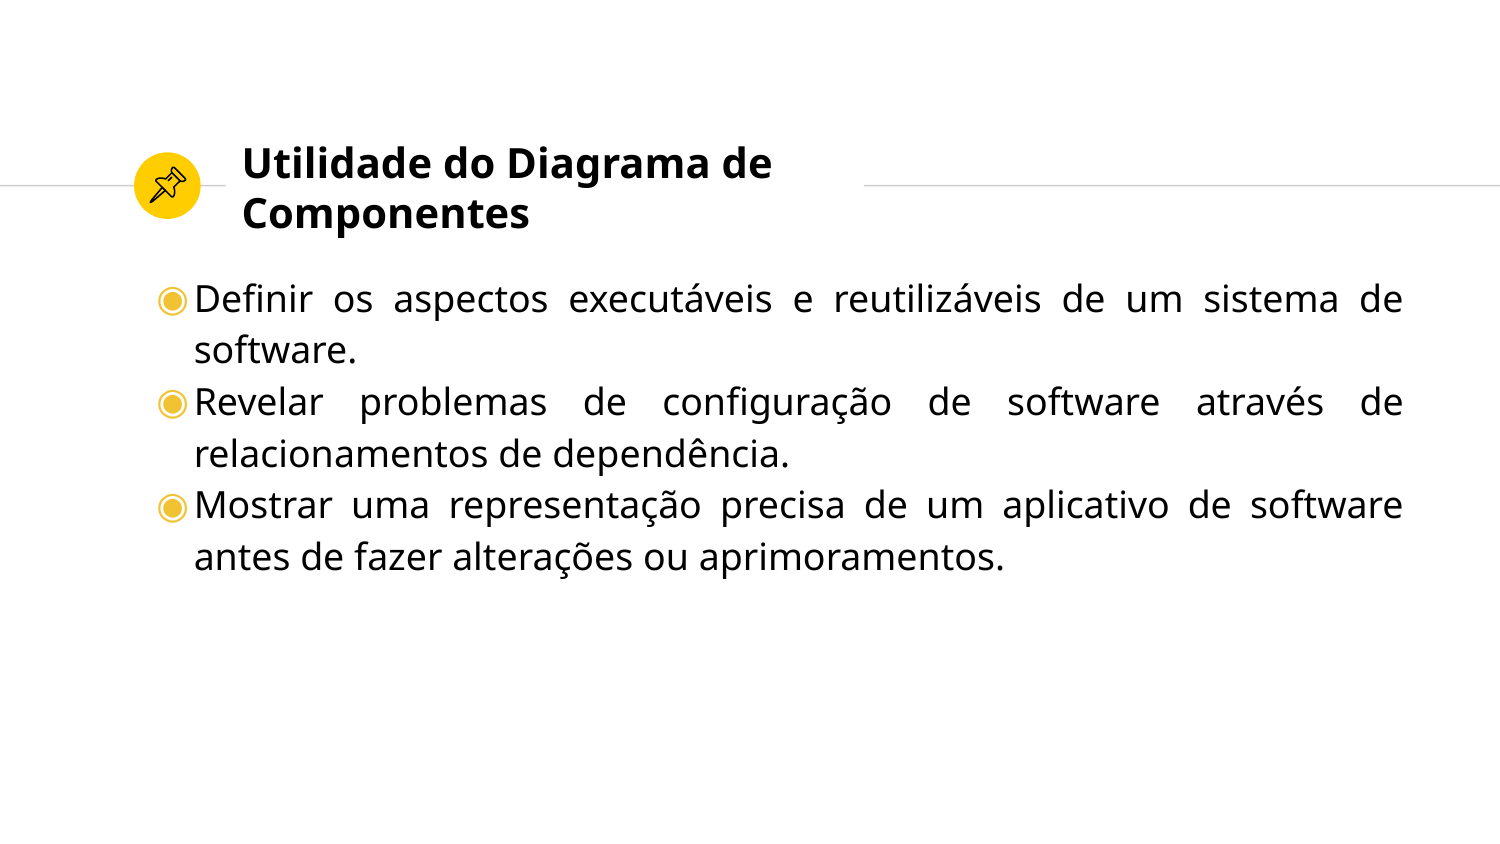

# Utilidade do Diagrama de Componentes
Definir os aspectos executáveis e reutilizáveis de um sistema de software.
Revelar problemas de configuração de software através de relacionamentos de dependência.
Mostrar uma representação precisa de um aplicativo de software antes de fazer alterações ou aprimoramentos.